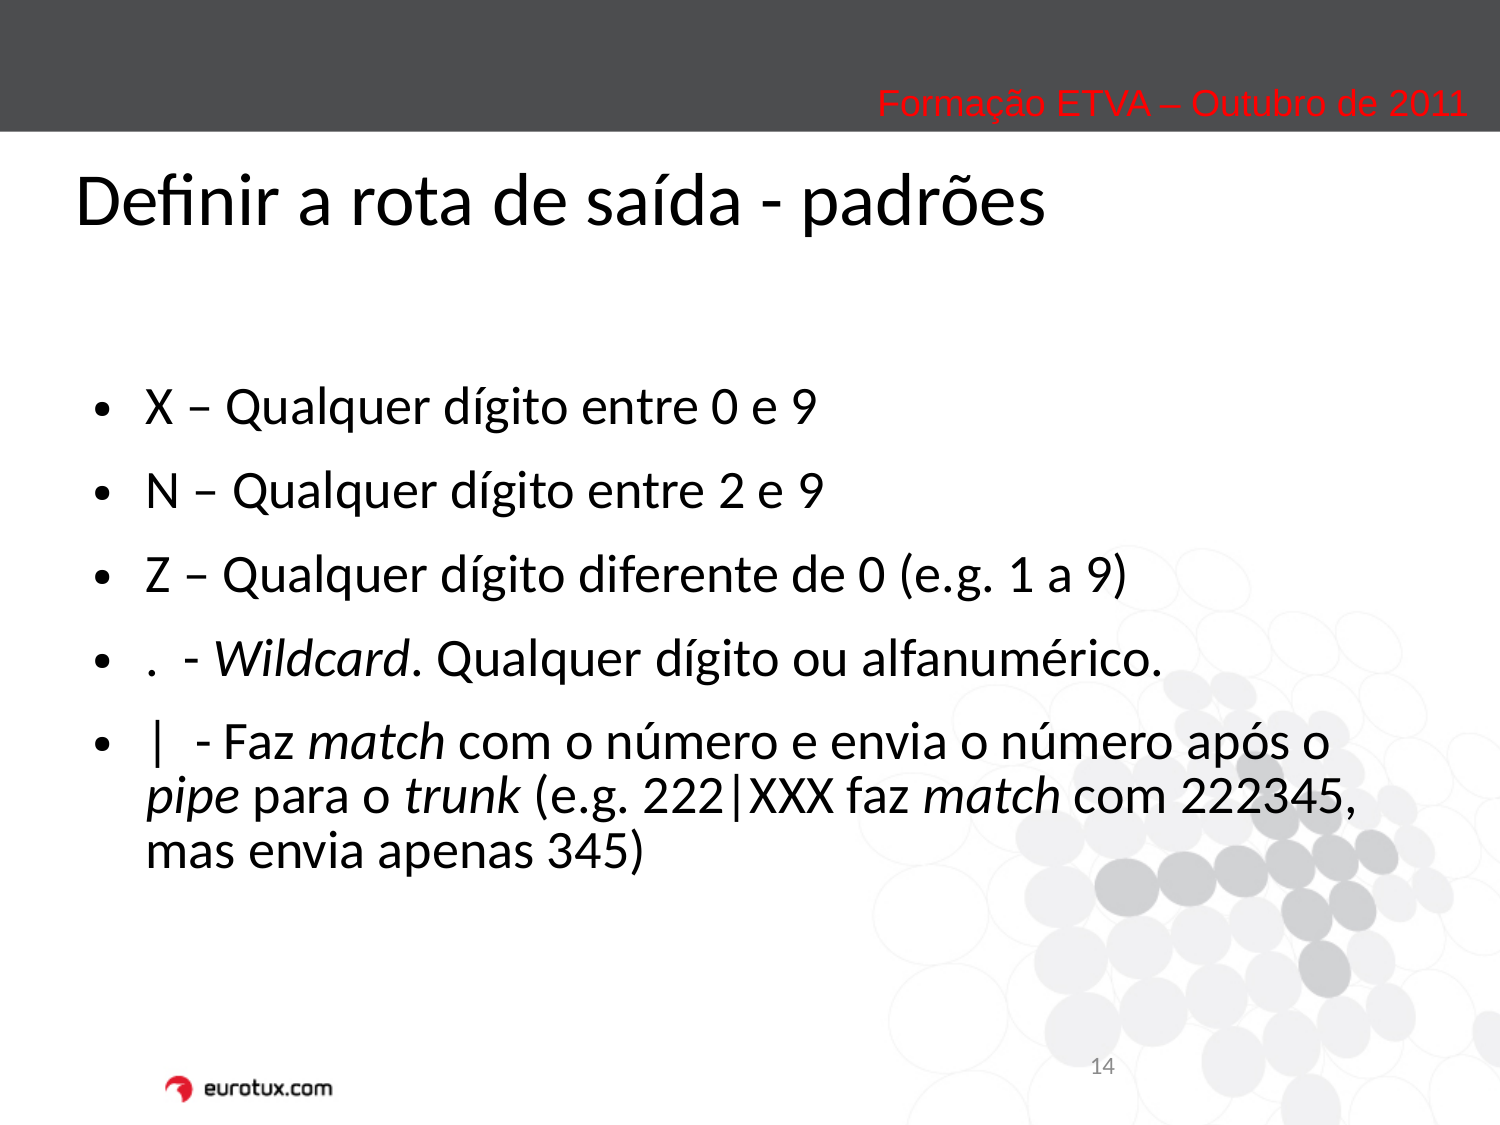

# Definir a rota de saída - padrões
X – Qualquer dígito entre 0 e 9
N – Qualquer dígito entre 2 e 9
Z – Qualquer dígito diferente de 0 (e.g. 1 a 9)
. - Wildcard. Qualquer dígito ou alfanumérico.
| - Faz match com o número e envia o número após o pipe para o trunk (e.g. 222|XXX faz match com 222345, mas envia apenas 345)
14